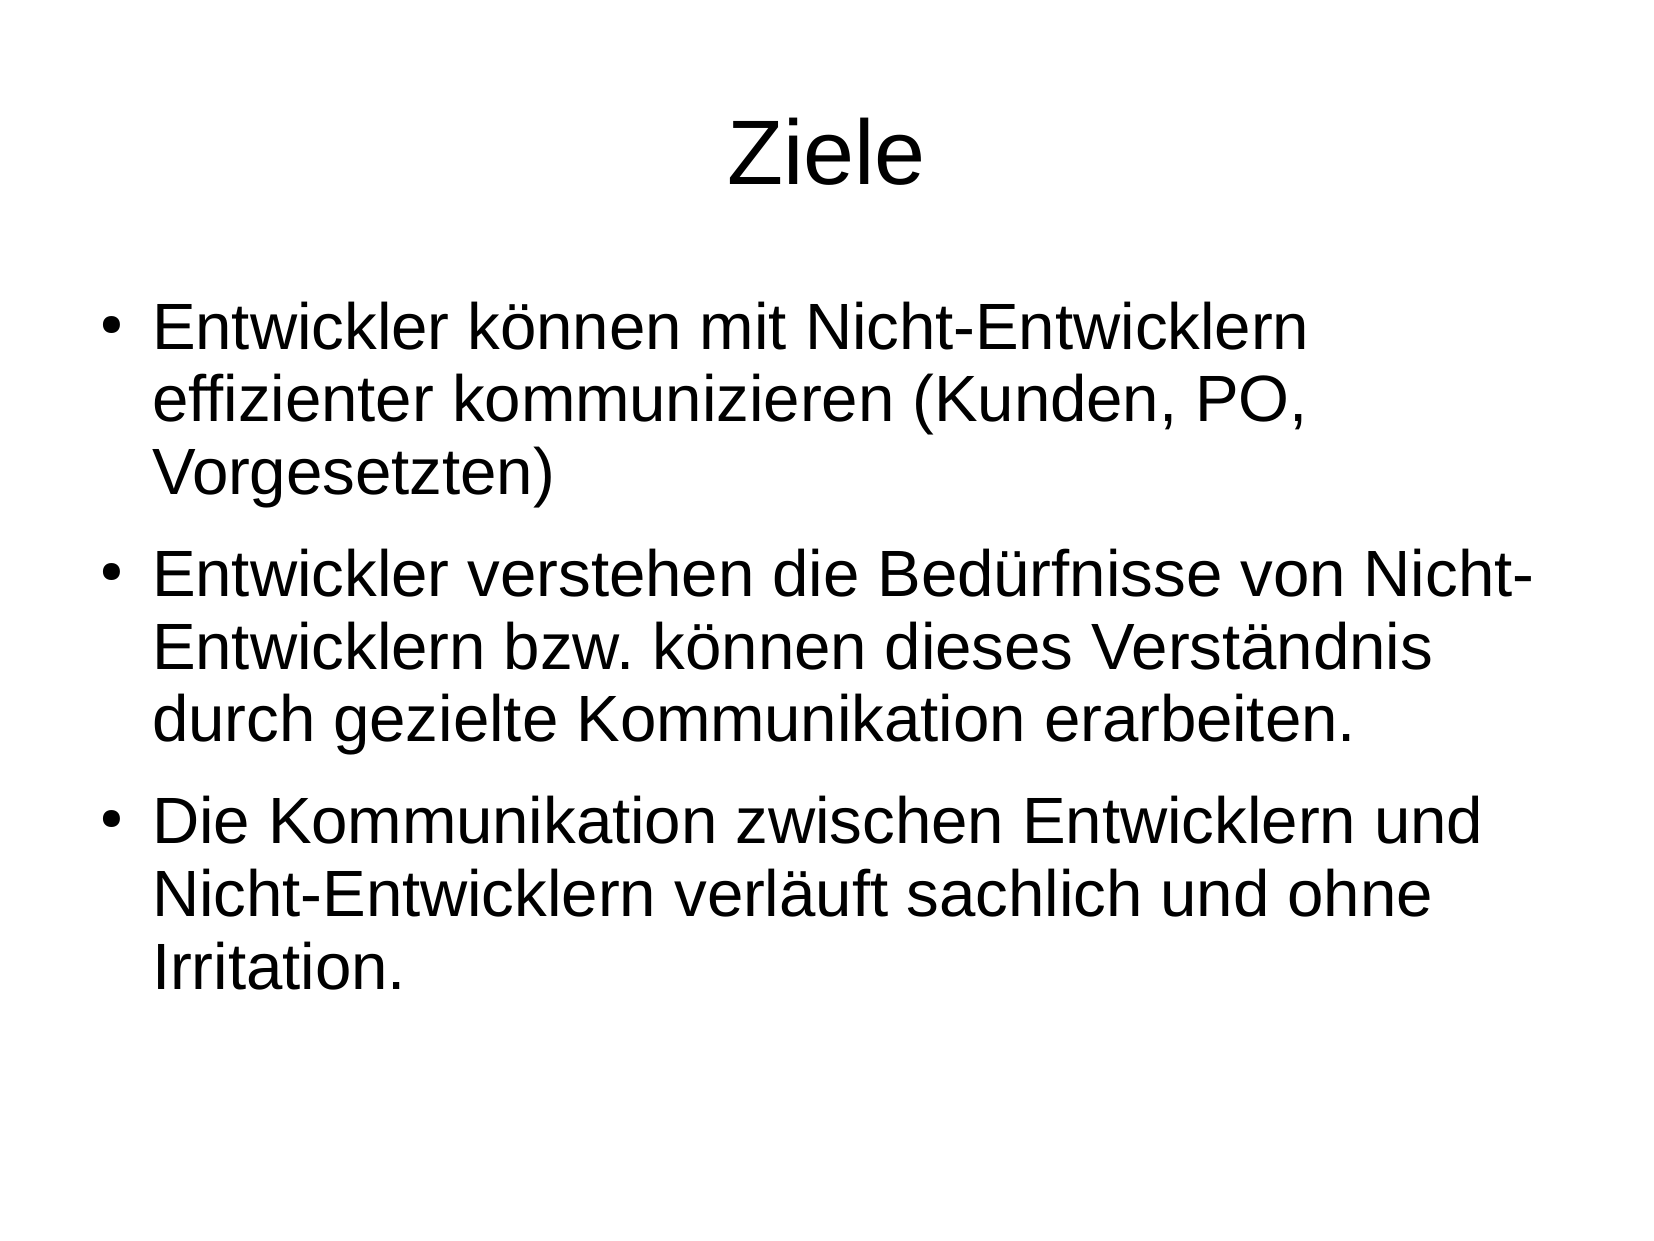

# Ziele
Entwickler können mit Nicht-Entwicklern effizienter kommunizieren (Kunden, PO, Vorgesetzten)
Entwickler verstehen die Bedürfnisse von Nicht-Entwicklern bzw. können dieses Verständnis durch gezielte Kommunikation erarbeiten.
Die Kommunikation zwischen Entwicklern und Nicht-Entwicklern verläuft sachlich und ohne Irritation.